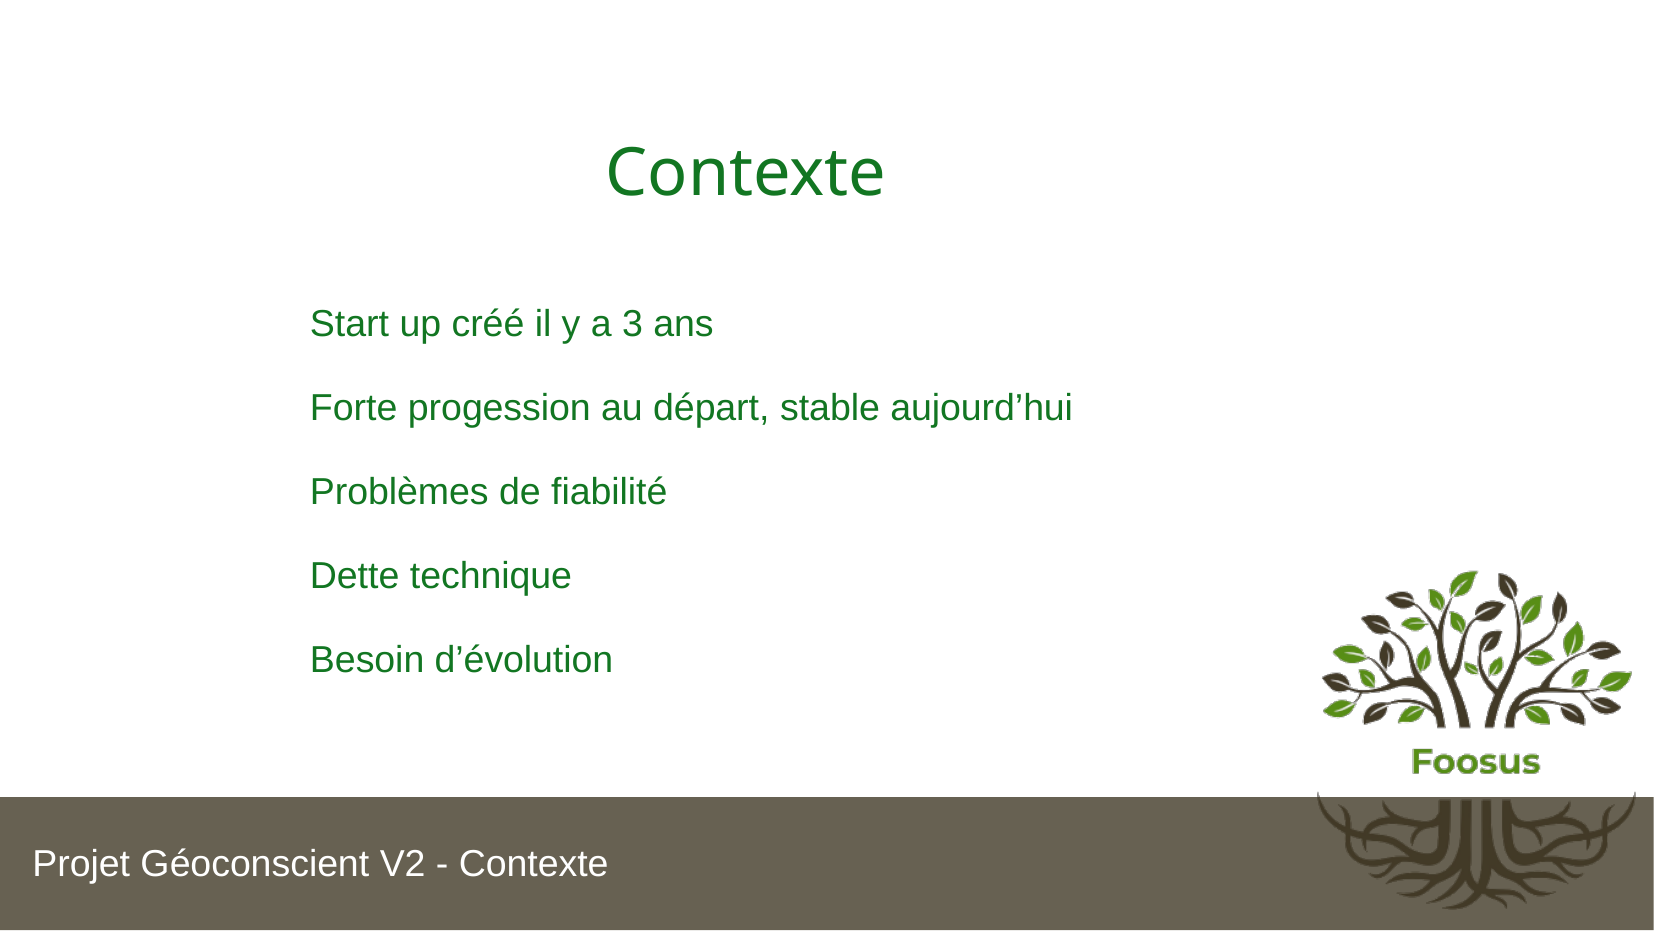

Contexte
Start up créé il y a 3 ans
Forte progession au départ, stable aujourd’hui
Problèmes de fiabilité
Dette technique
Besoin d’évolution
Projet Géoconscient V2 - Contexte